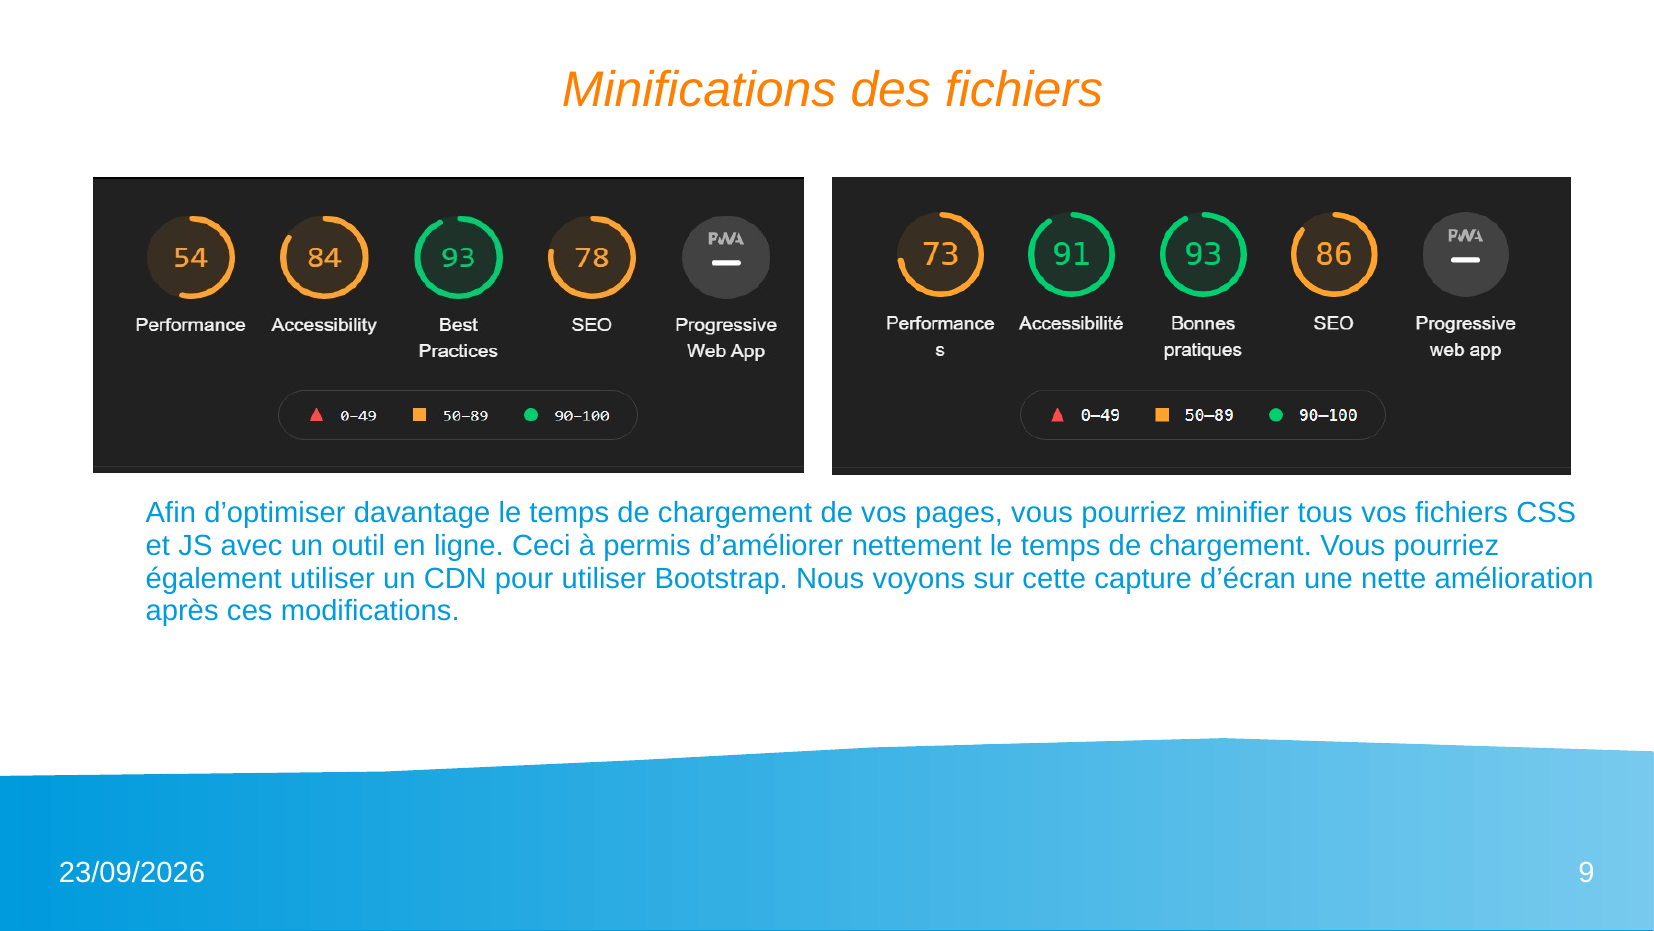

# Minifications des fichiers
Afin d’optimiser davantage le temps de chargement de vos pages, vous pourriez minifier tous vos fichiers CSS et JS avec un outil en ligne. Ceci à permis d’améliorer nettement le temps de chargement. Vous pourriez également utiliser un CDN pour utiliser Bootstrap. Nous voyons sur cette capture d’écran une nette amélioration après ces modifications.